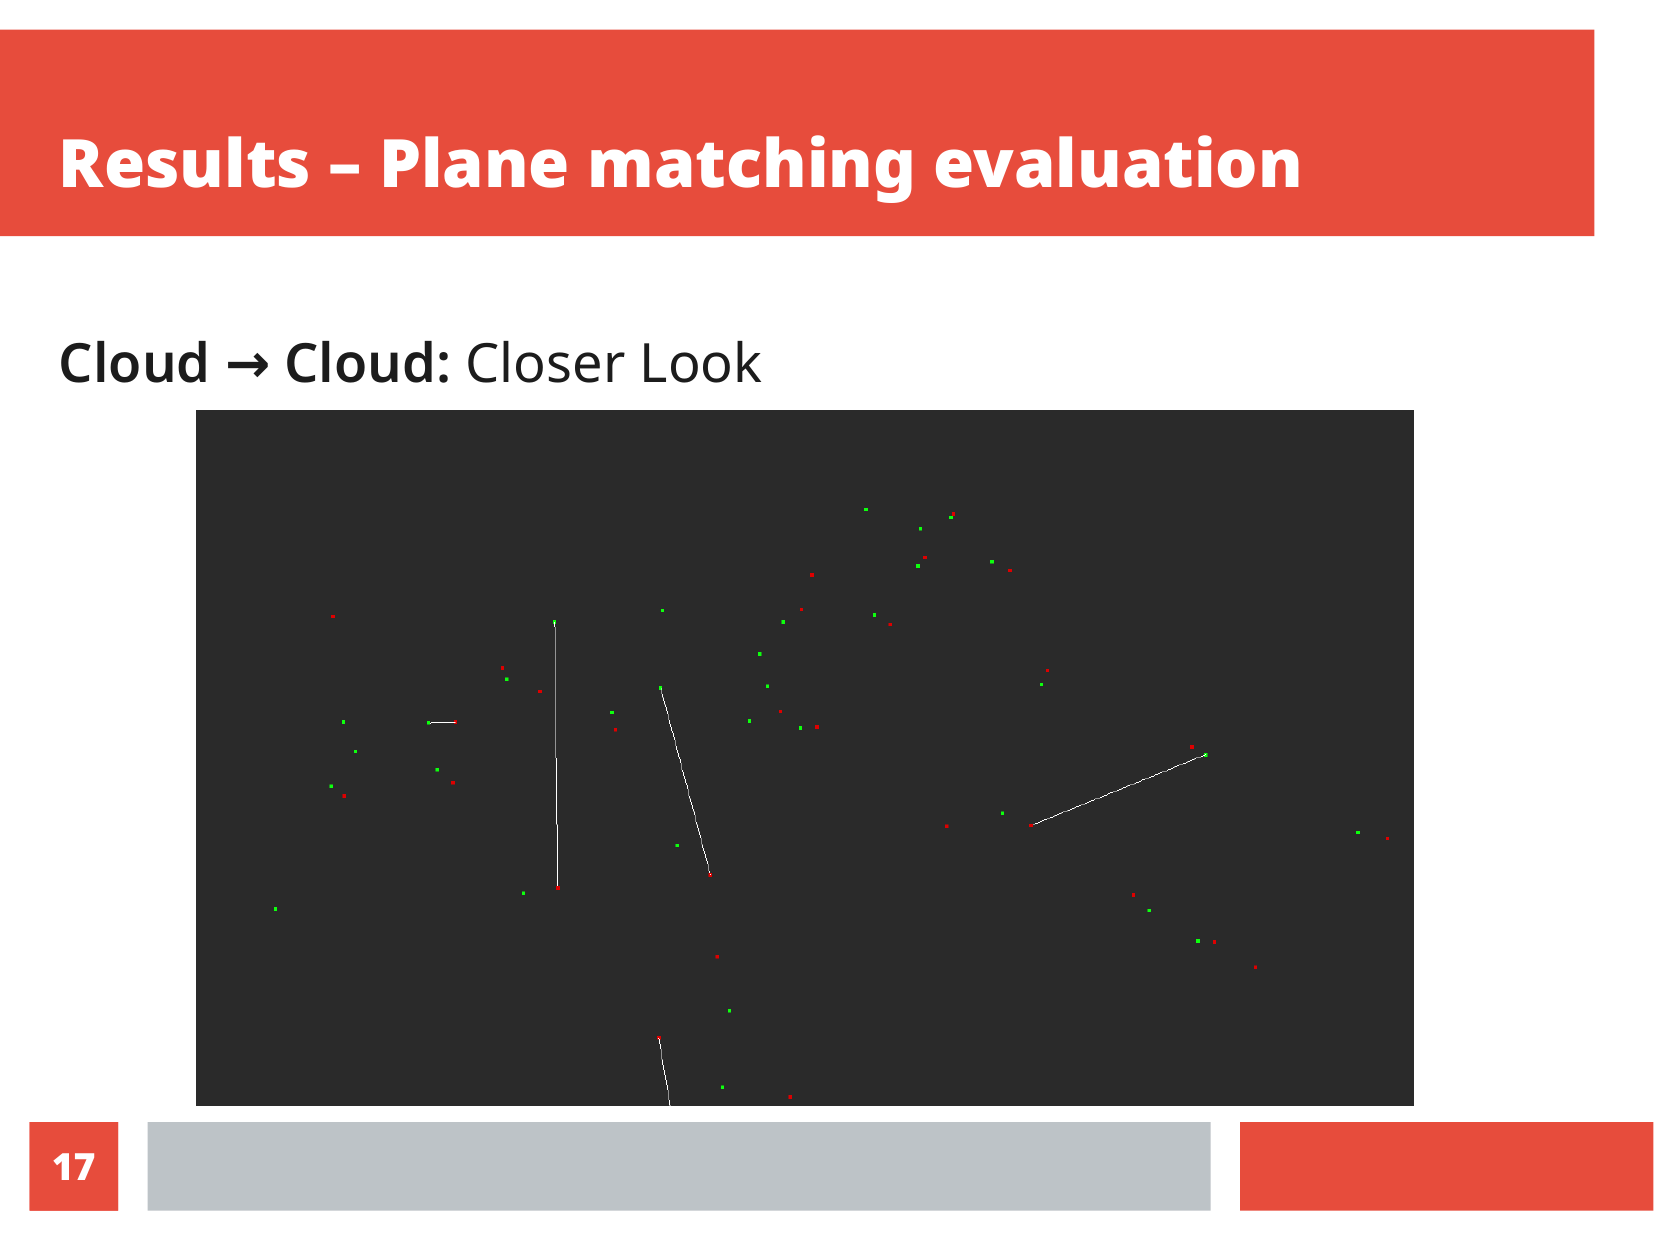

# Results – Plane matching evaluation
Cloud → Cloud: Closer Look
17